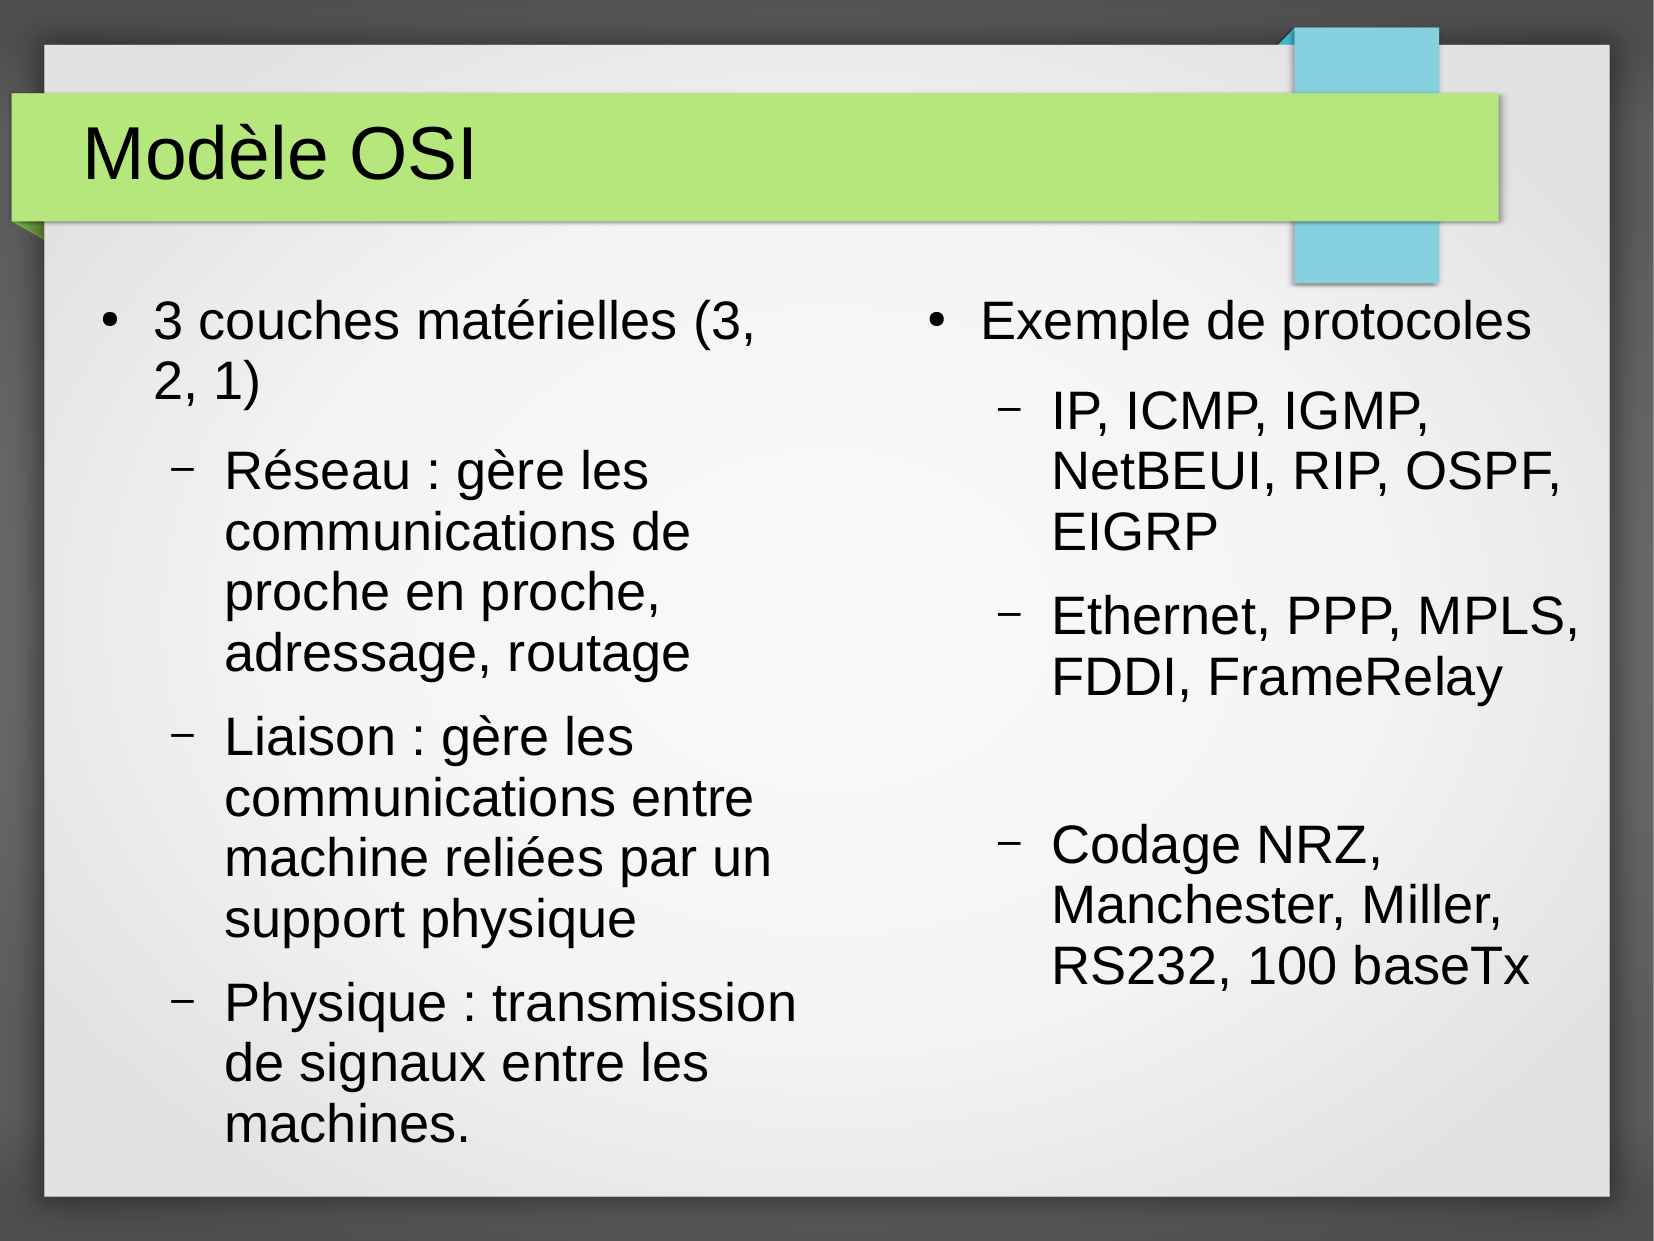

# Modèle OSI
3 couches matérielles (3, 2, 1)
Réseau : gère les communications de proche en proche, adressage, routage
Liaison : gère les communications entre machine reliées par un support physique
Physique : transmission de signaux entre les machines.
Exemple de protocoles
IP, ICMP, IGMP, NetBEUI, RIP, OSPF, EIGRP
Ethernet, PPP, MPLS, FDDI, FrameRelay
Codage NRZ, Manchester, Miller, RS232, 100 baseTx